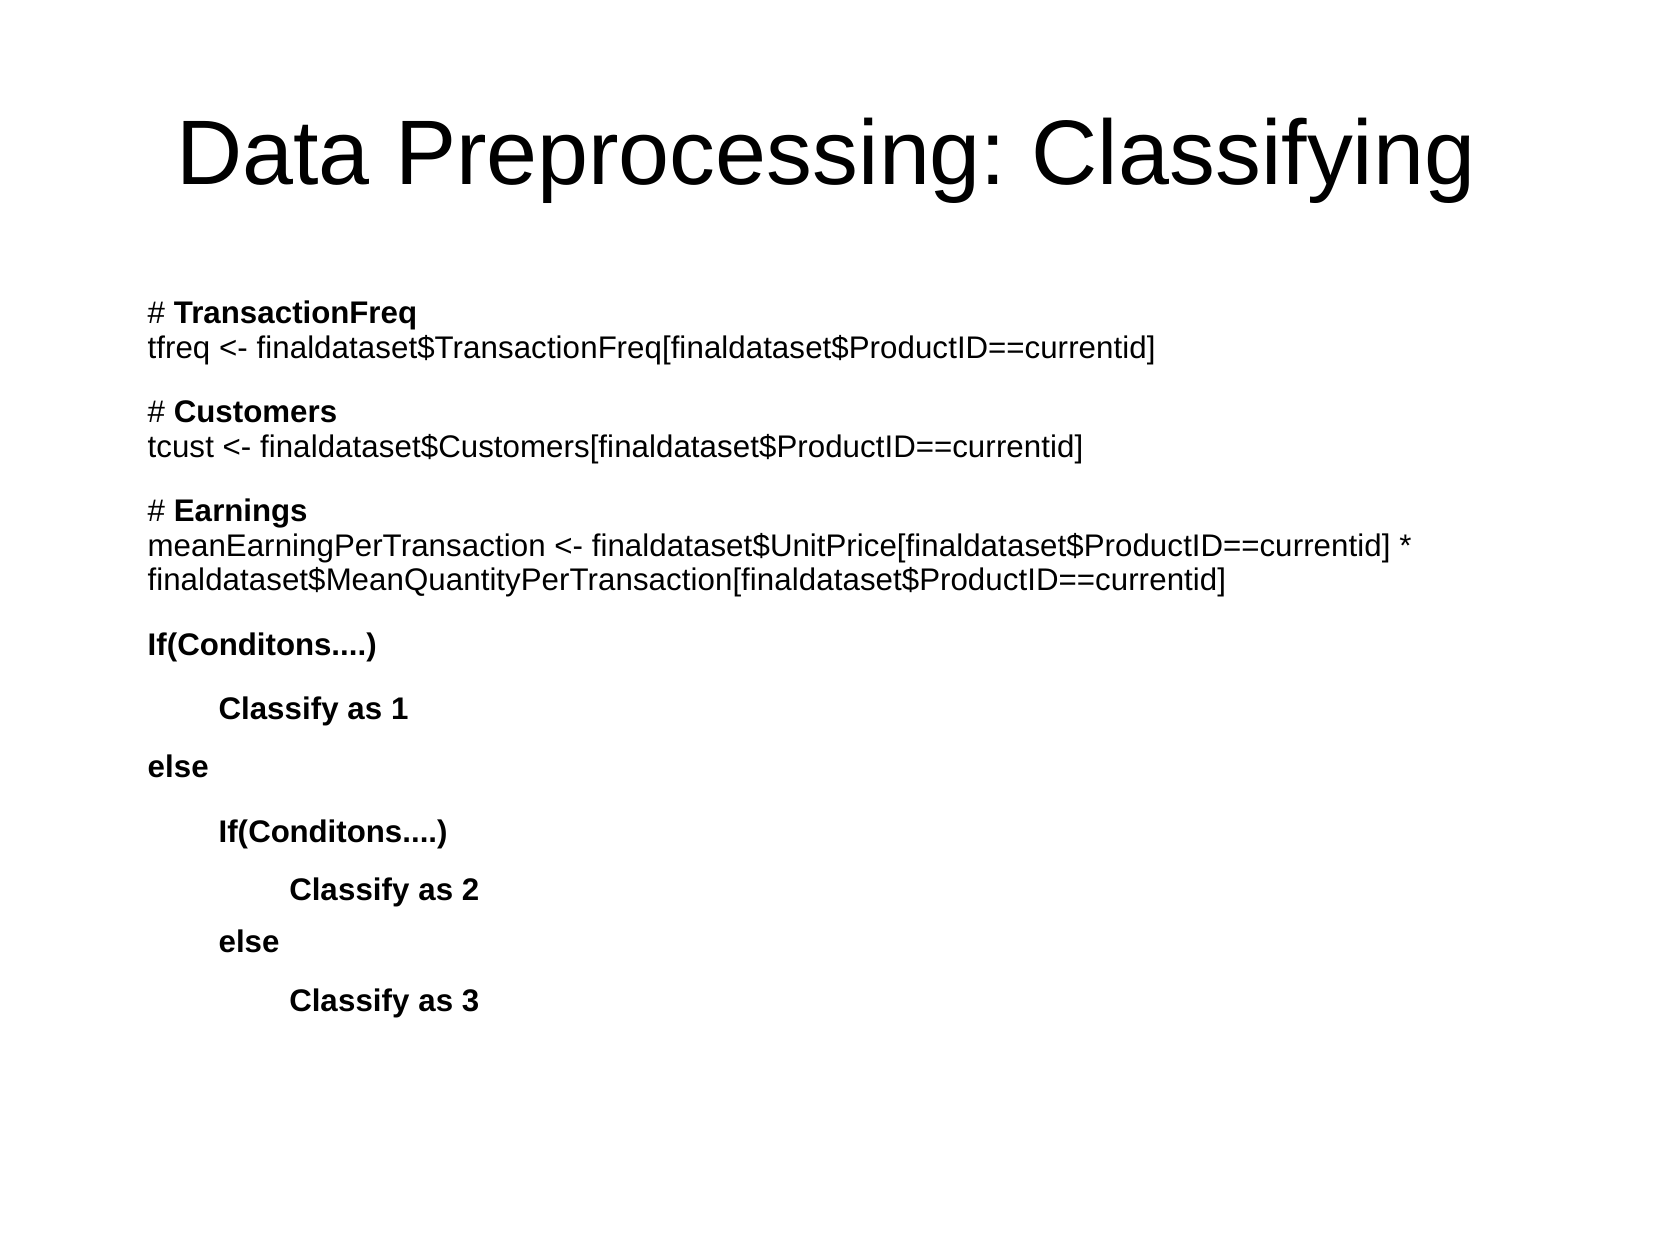

# Data Preprocessing: Classifying
# TransactionFreq tfreq <- finaldataset$TransactionFreq[finaldataset$ProductID==currentid]
# Customers tcust <- finaldataset$Customers[finaldataset$ProductID==currentid]
# Earnings meanEarningPerTransaction <- finaldataset$UnitPrice[finaldataset$ProductID==currentid] * finaldataset$MeanQuantityPerTransaction[finaldataset$ProductID==currentid]
If(Conditons....)
Classify as 1
else
If(Conditons....)
Classify as 2
else
Classify as 3